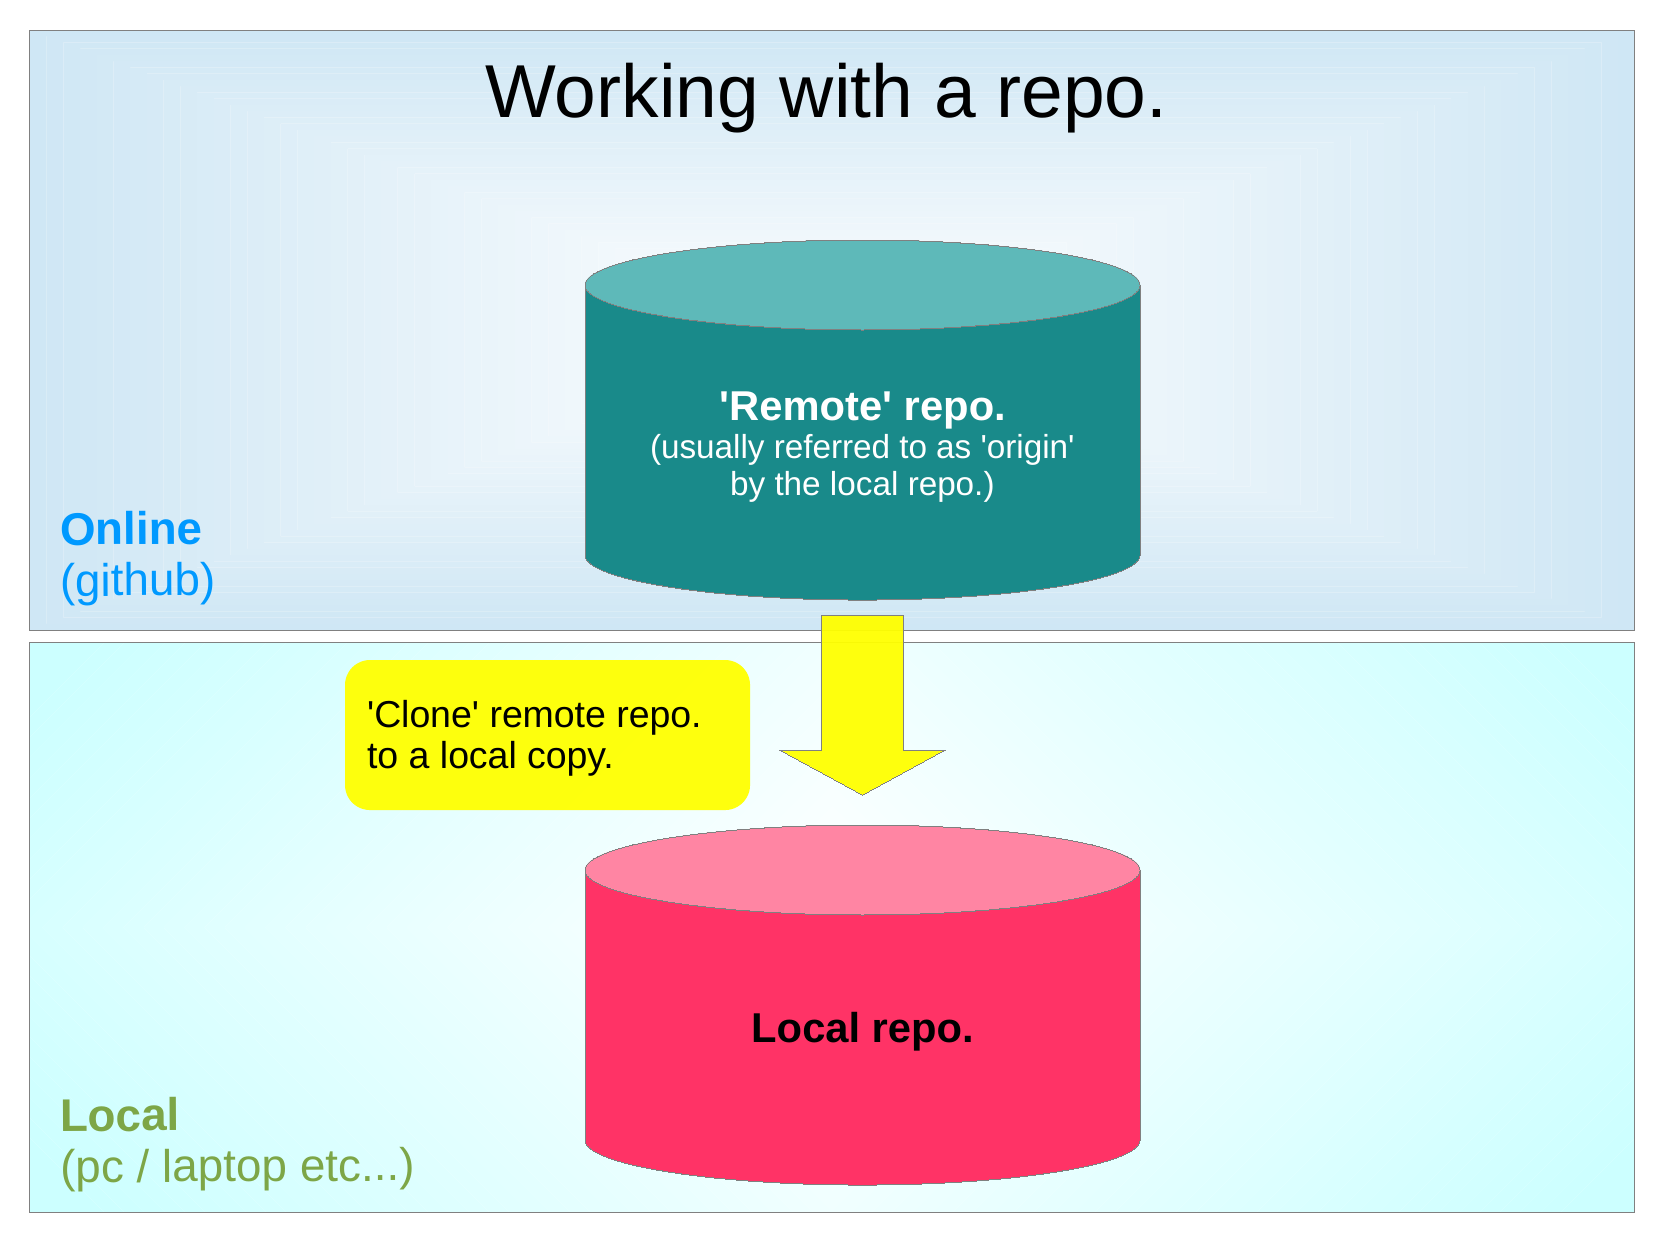

# Working with a repo.
'Remote' repo.
(usually referred to as 'origin'
by the local repo.)
Online
(github)
'Clone' remote repo.
to a local copy.
Local repo.
Local
(pc / laptop etc...)